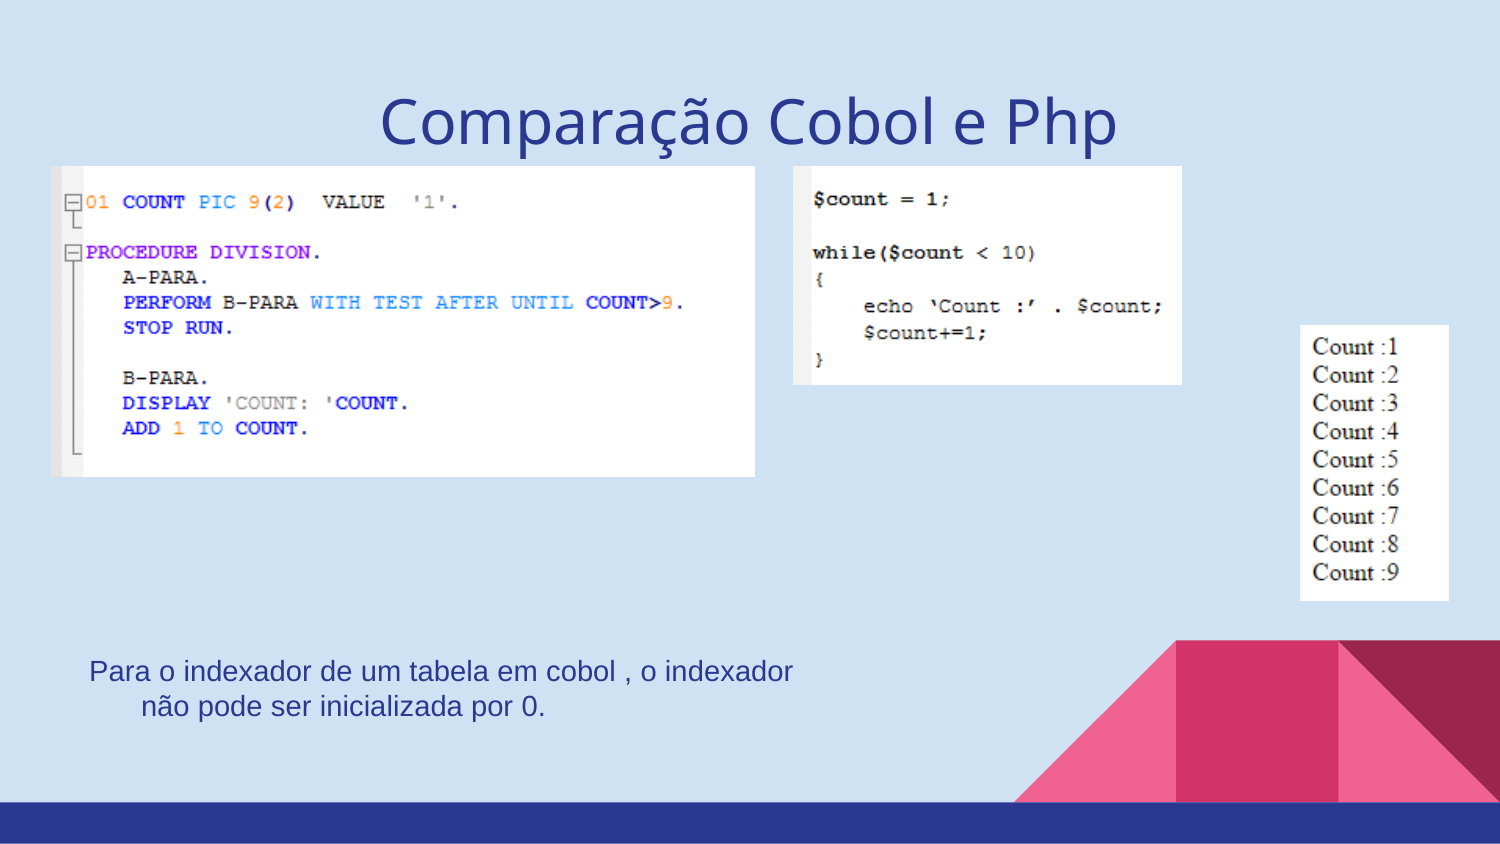

# Comparação Cobol e Php
Para o indexador de um tabela em cobol , o indexador não pode ser inicializada por 0.